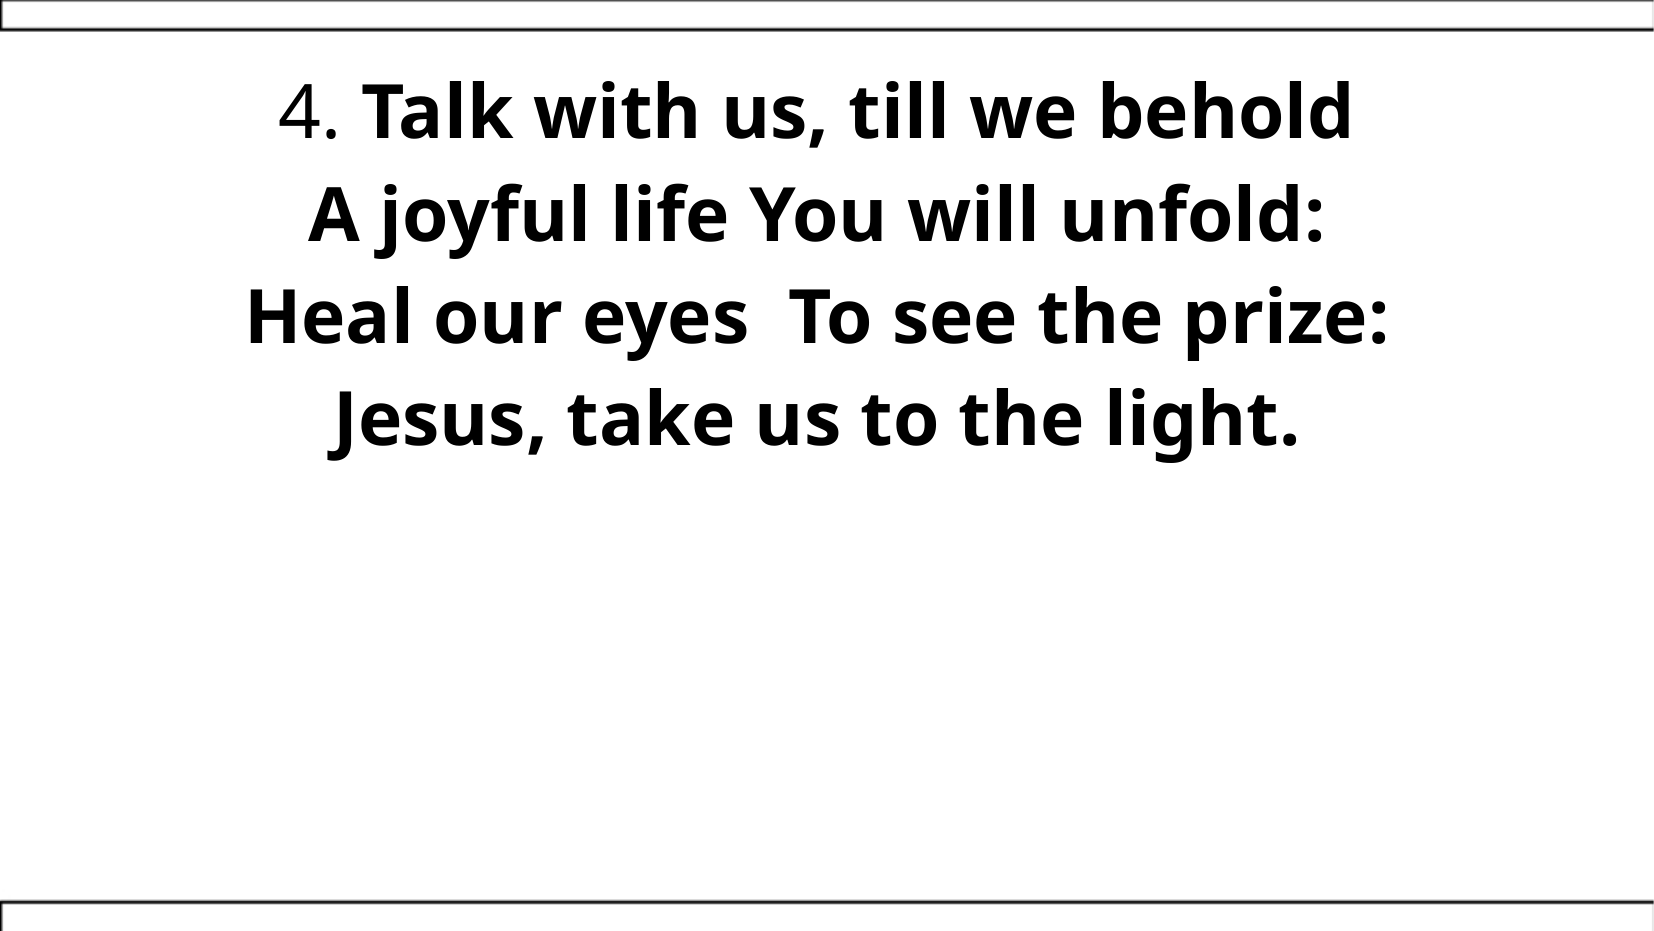

4. Talk with us, till we behold
A joyful life You will unfold:
Heal our eyes To see the prize:
Jesus, take us to the light.